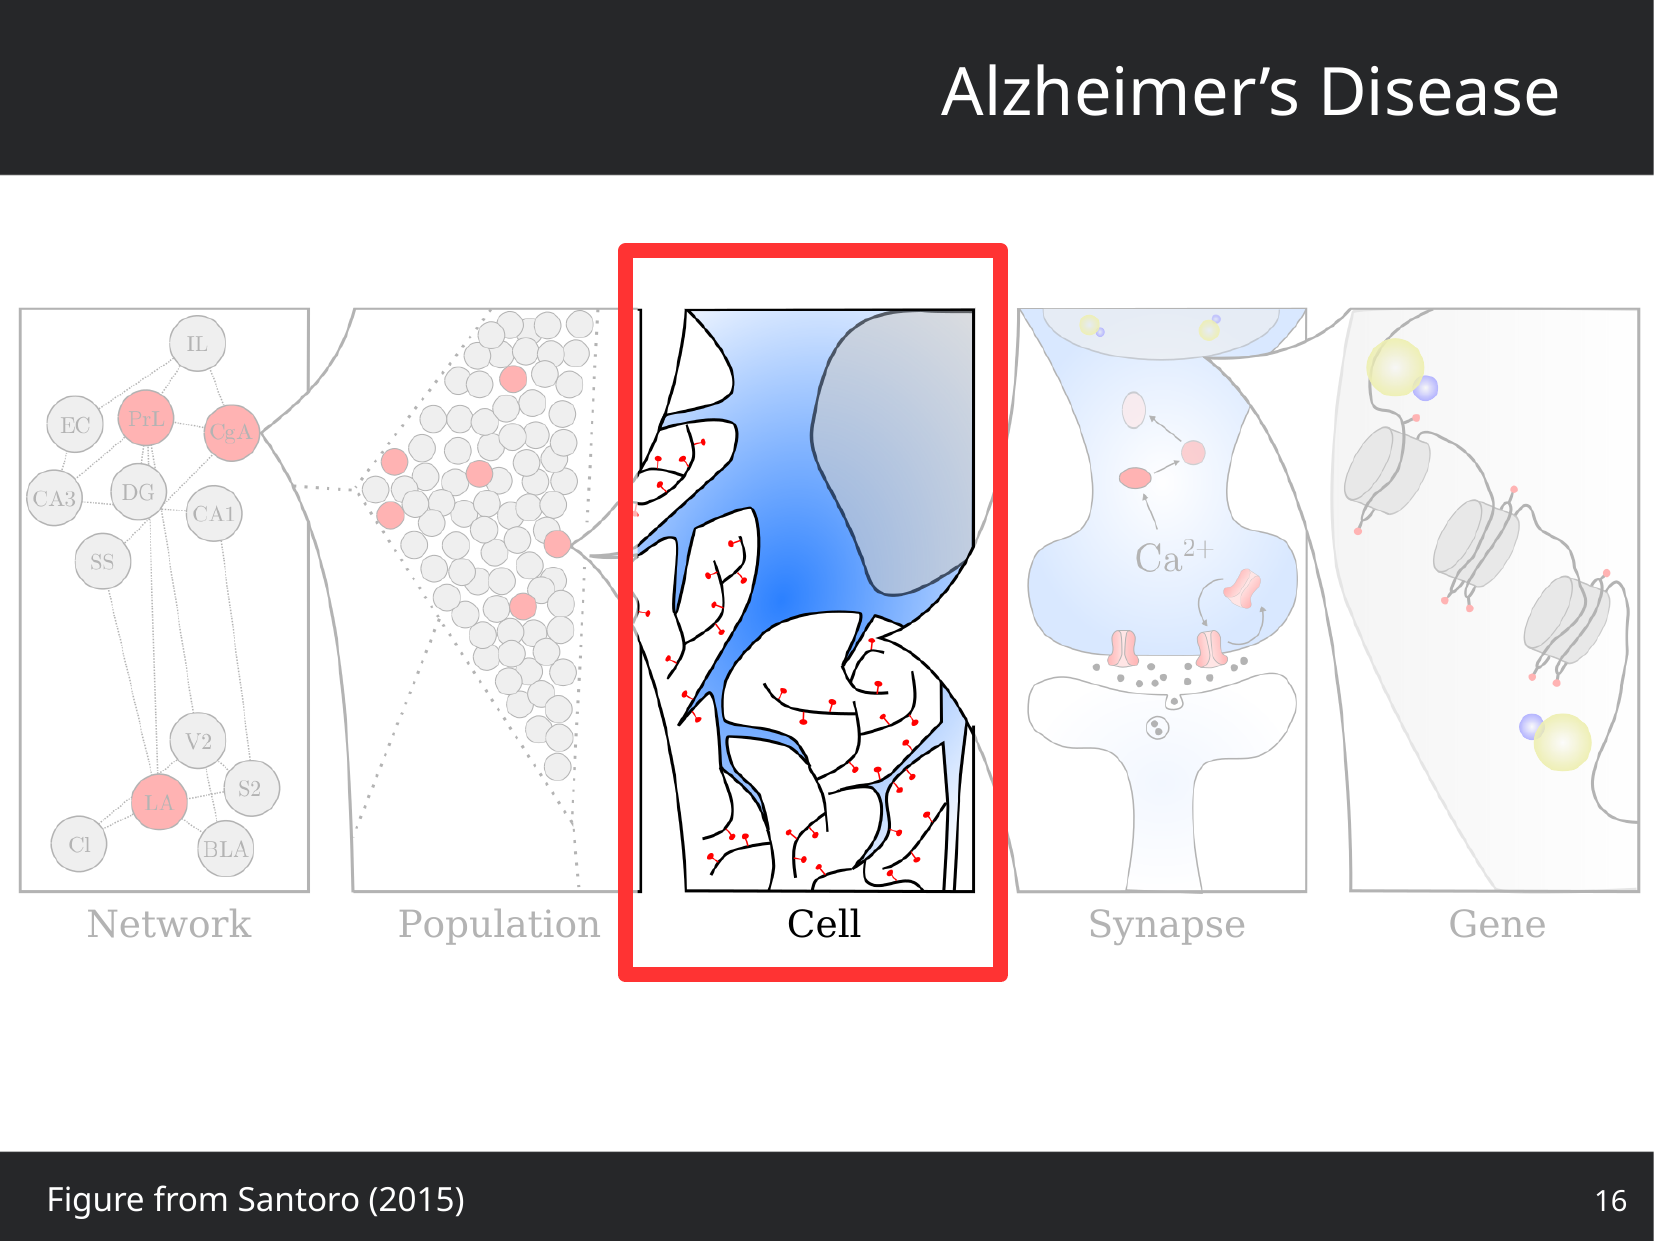

Alzheimer’s Disease
Network
Population
Cell
Synapse
Gene
Figure from Santoro (2015)
16